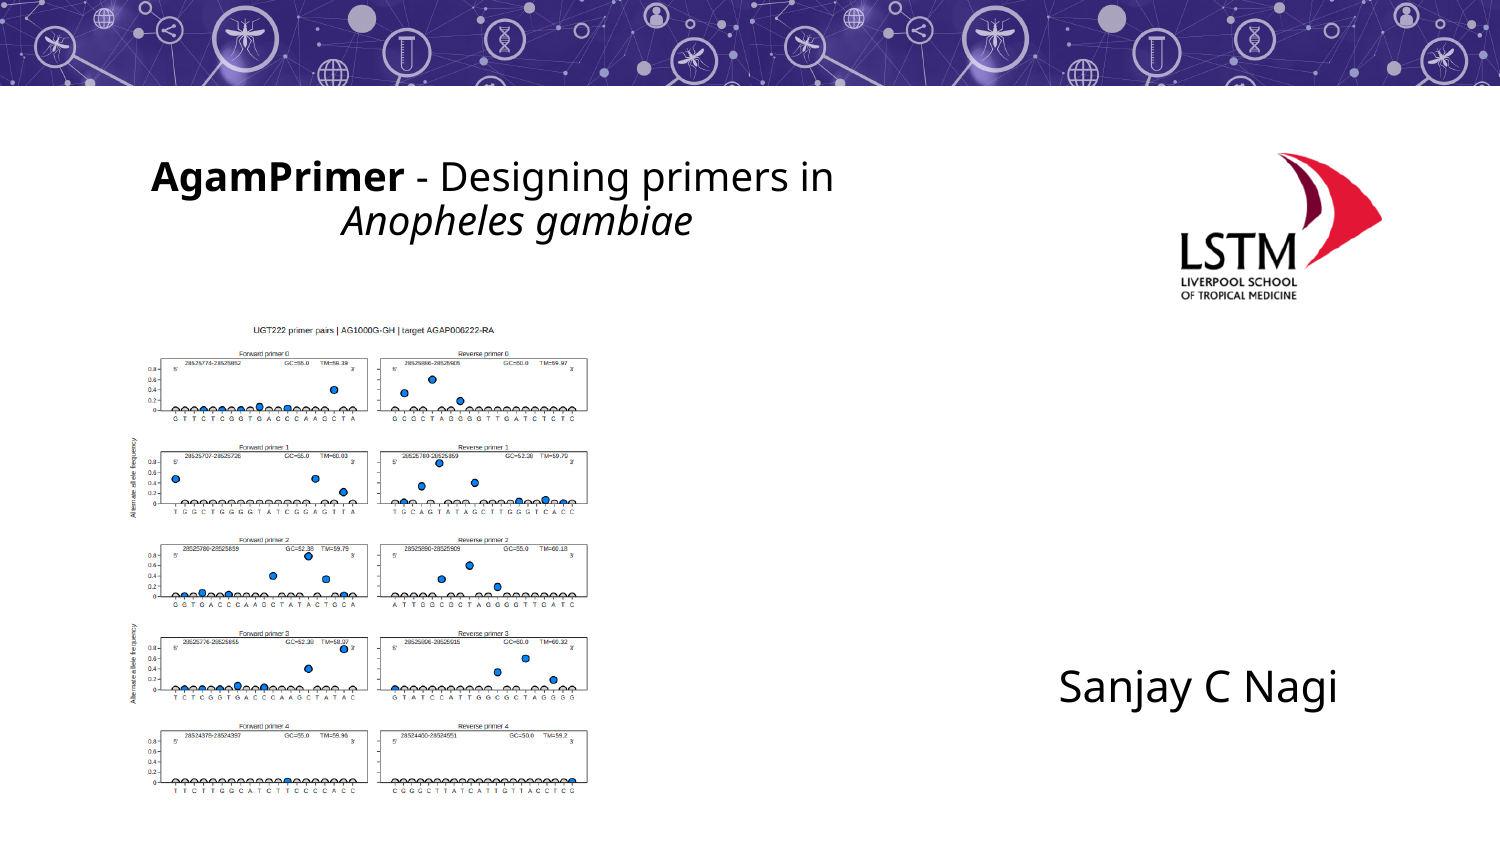

AgamPrimer - Designing primers in 			 Anopheles gambiae
Sanjay C Nagi